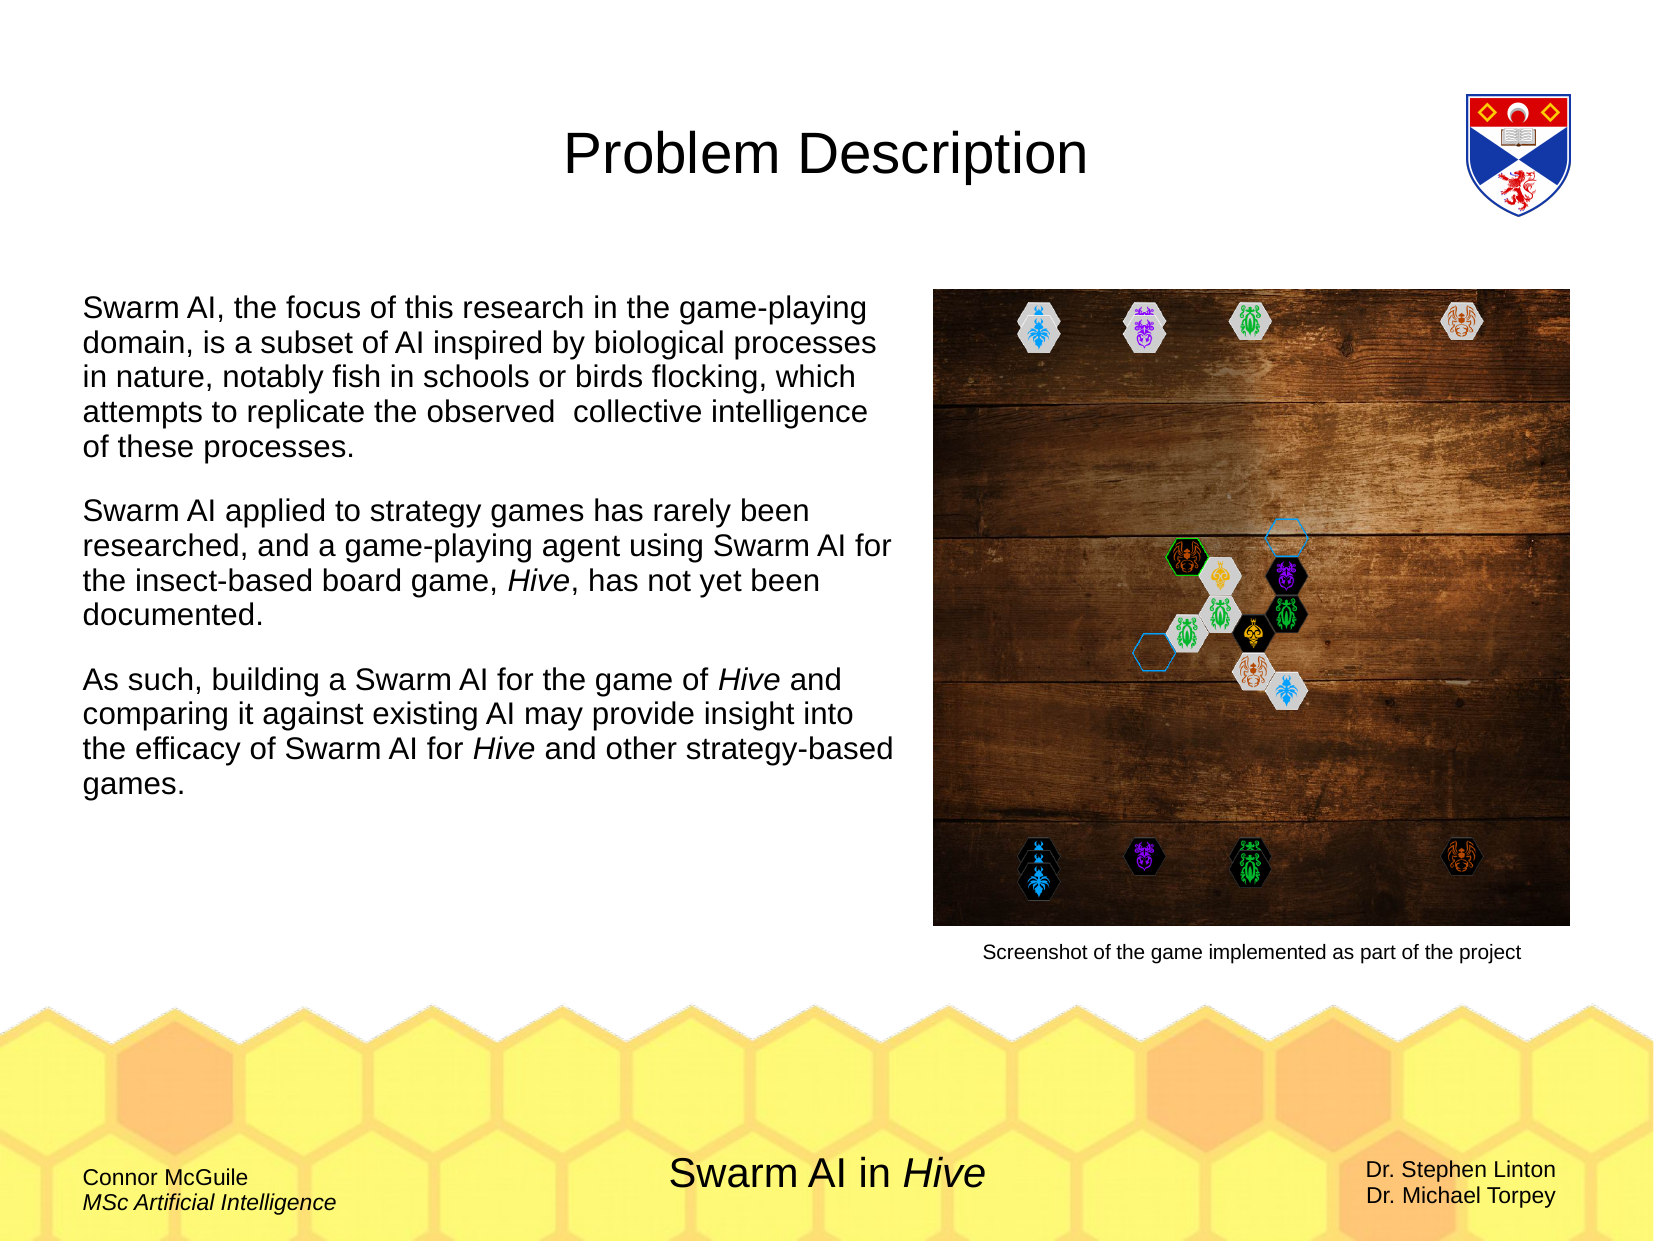

# Problem Description
Swarm AI, the focus of this research in the game-playing domain, is a subset of AI inspired by biological processes in nature, notably fish in schools or birds flocking, which attempts to replicate the observed collective intelligence of these processes.
Swarm AI applied to strategy games has rarely been researched, and a game-playing agent using Swarm AI for the insect-based board game, Hive, has not yet been documented.
As such, building a Swarm AI for the game of Hive and comparing it against existing AI may provide insight into the efficacy of Swarm AI for Hive and other strategy-based games.
Screenshot of the game implemented as part of the project